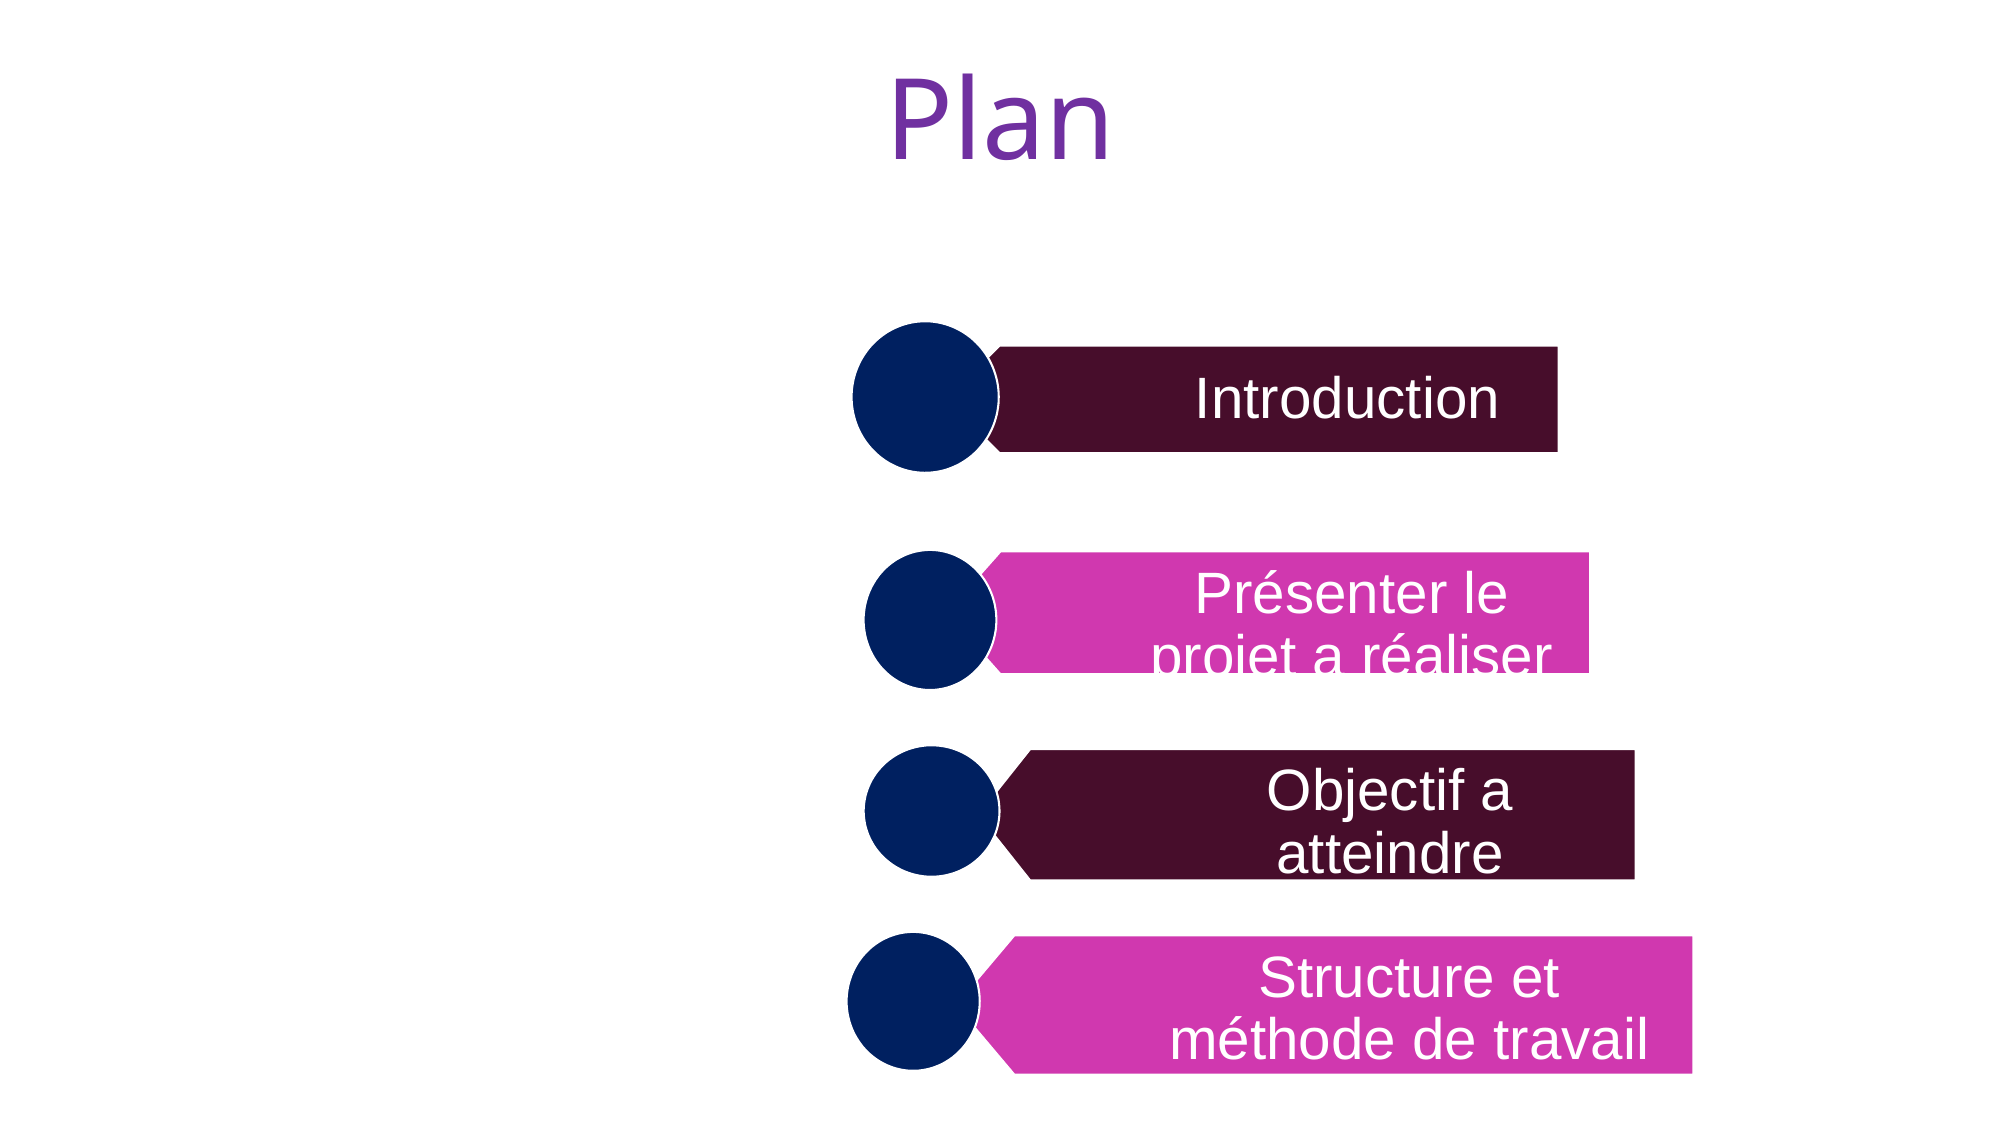

# Plan
Introduction
Présenter le projet a réaliser
Objectif a atteindre
Structure et méthode de travail